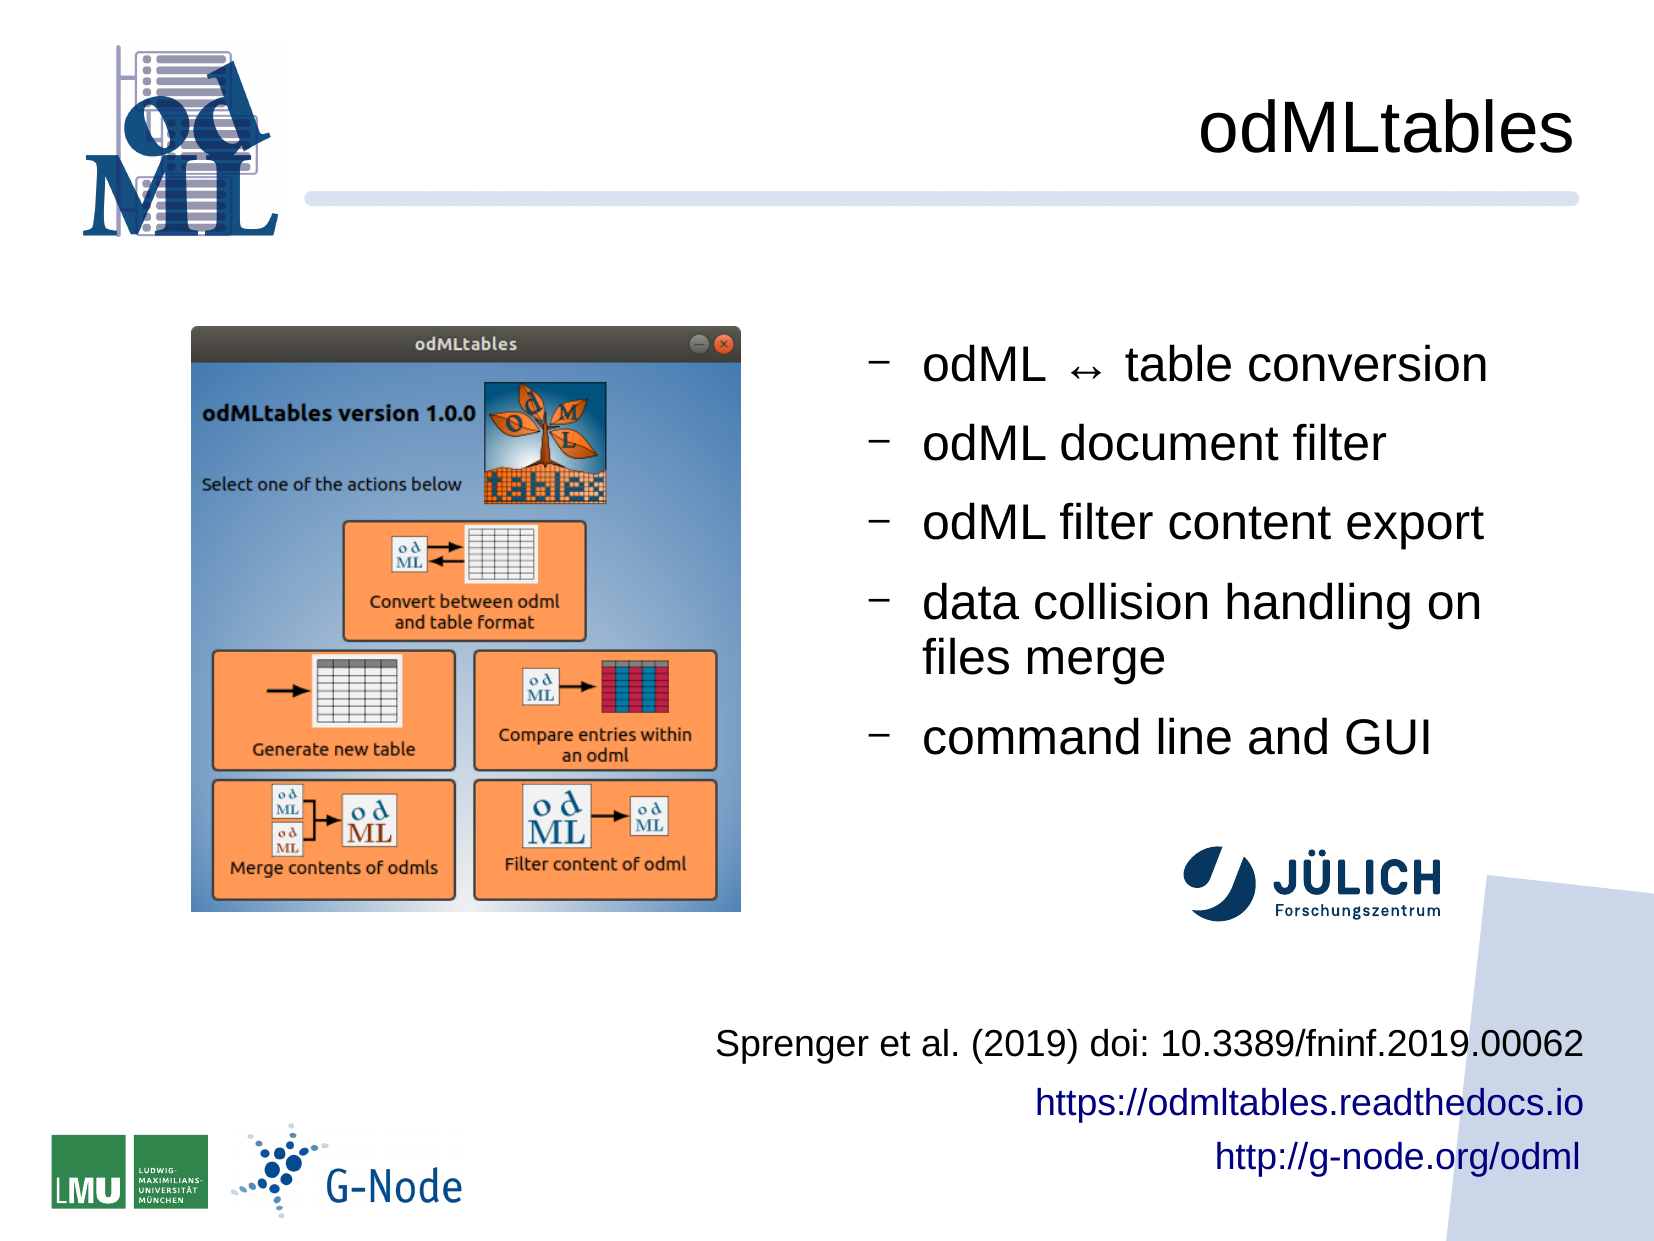

odMLtables
# odML ↔ table conversion
odML document filter
odML filter content export
data collision handling on files merge
command line and GUI
Sprenger et al. (2019) doi: 10.3389/fninf.2019.00062
https://odmltables.readthedocs.io
http://g-node.org/odml